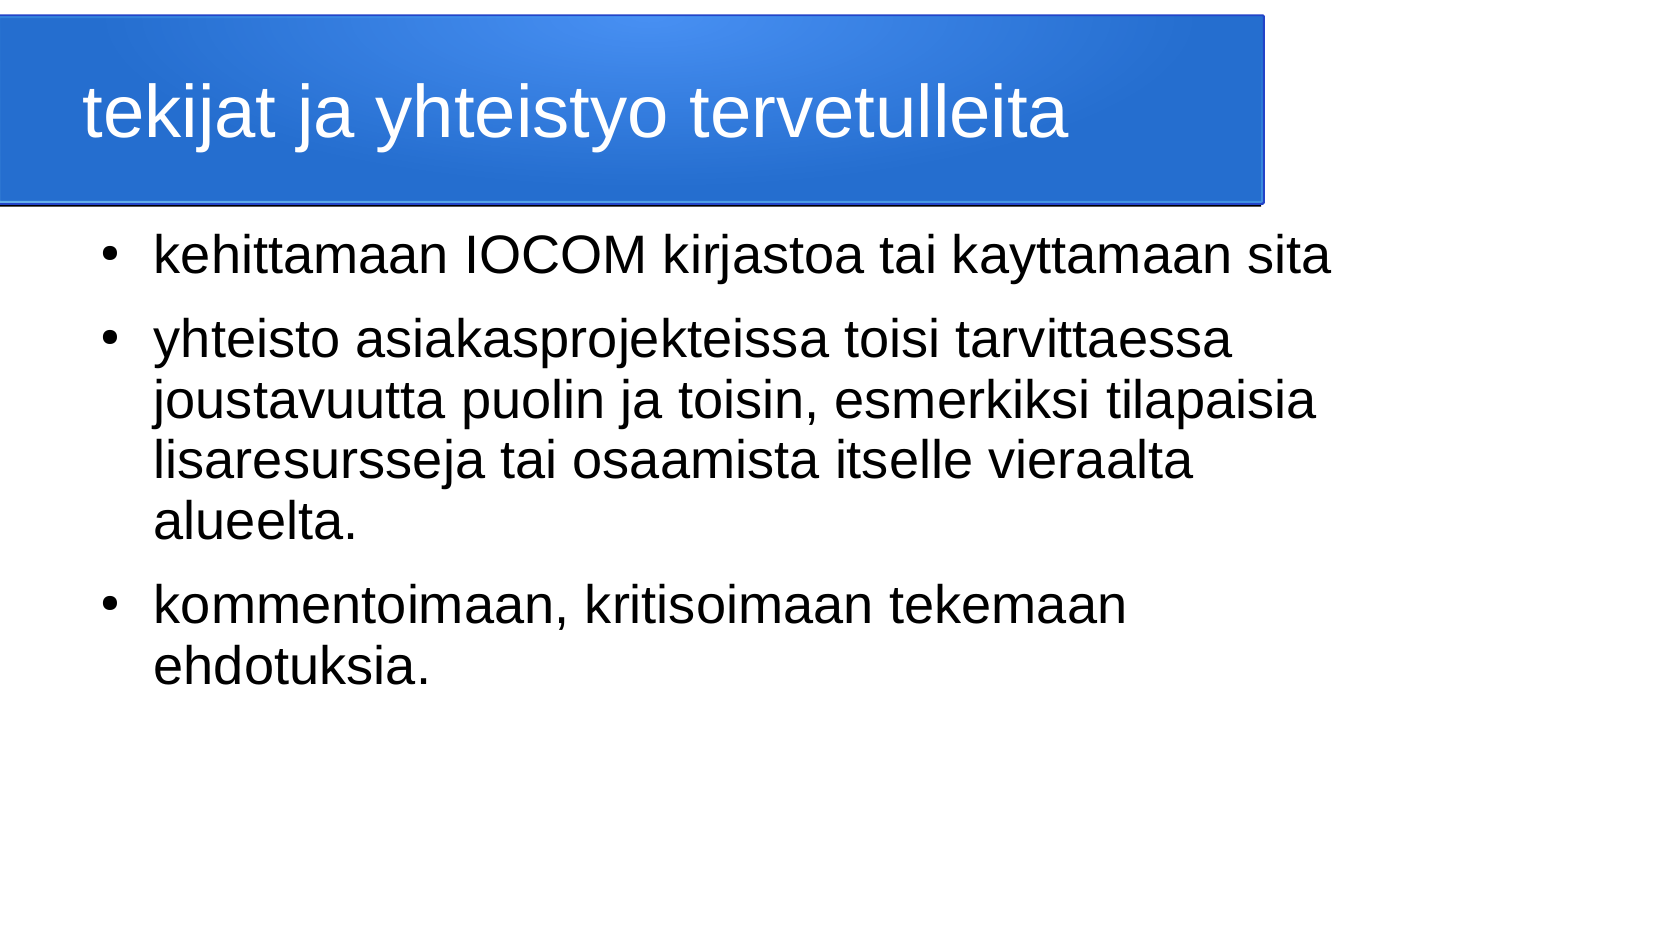

# tekijat ja yhteistyo tervetulleita
kehittamaan IOCOM kirjastoa tai kayttamaan sita
yhteisto asiakasprojekteissa toisi tarvittaessa joustavuutta puolin ja toisin, esmerkiksi tilapaisia lisaresursseja tai osaamista itselle vieraalta alueelta.
kommentoimaan, kritisoimaan tekemaan ehdotuksia.